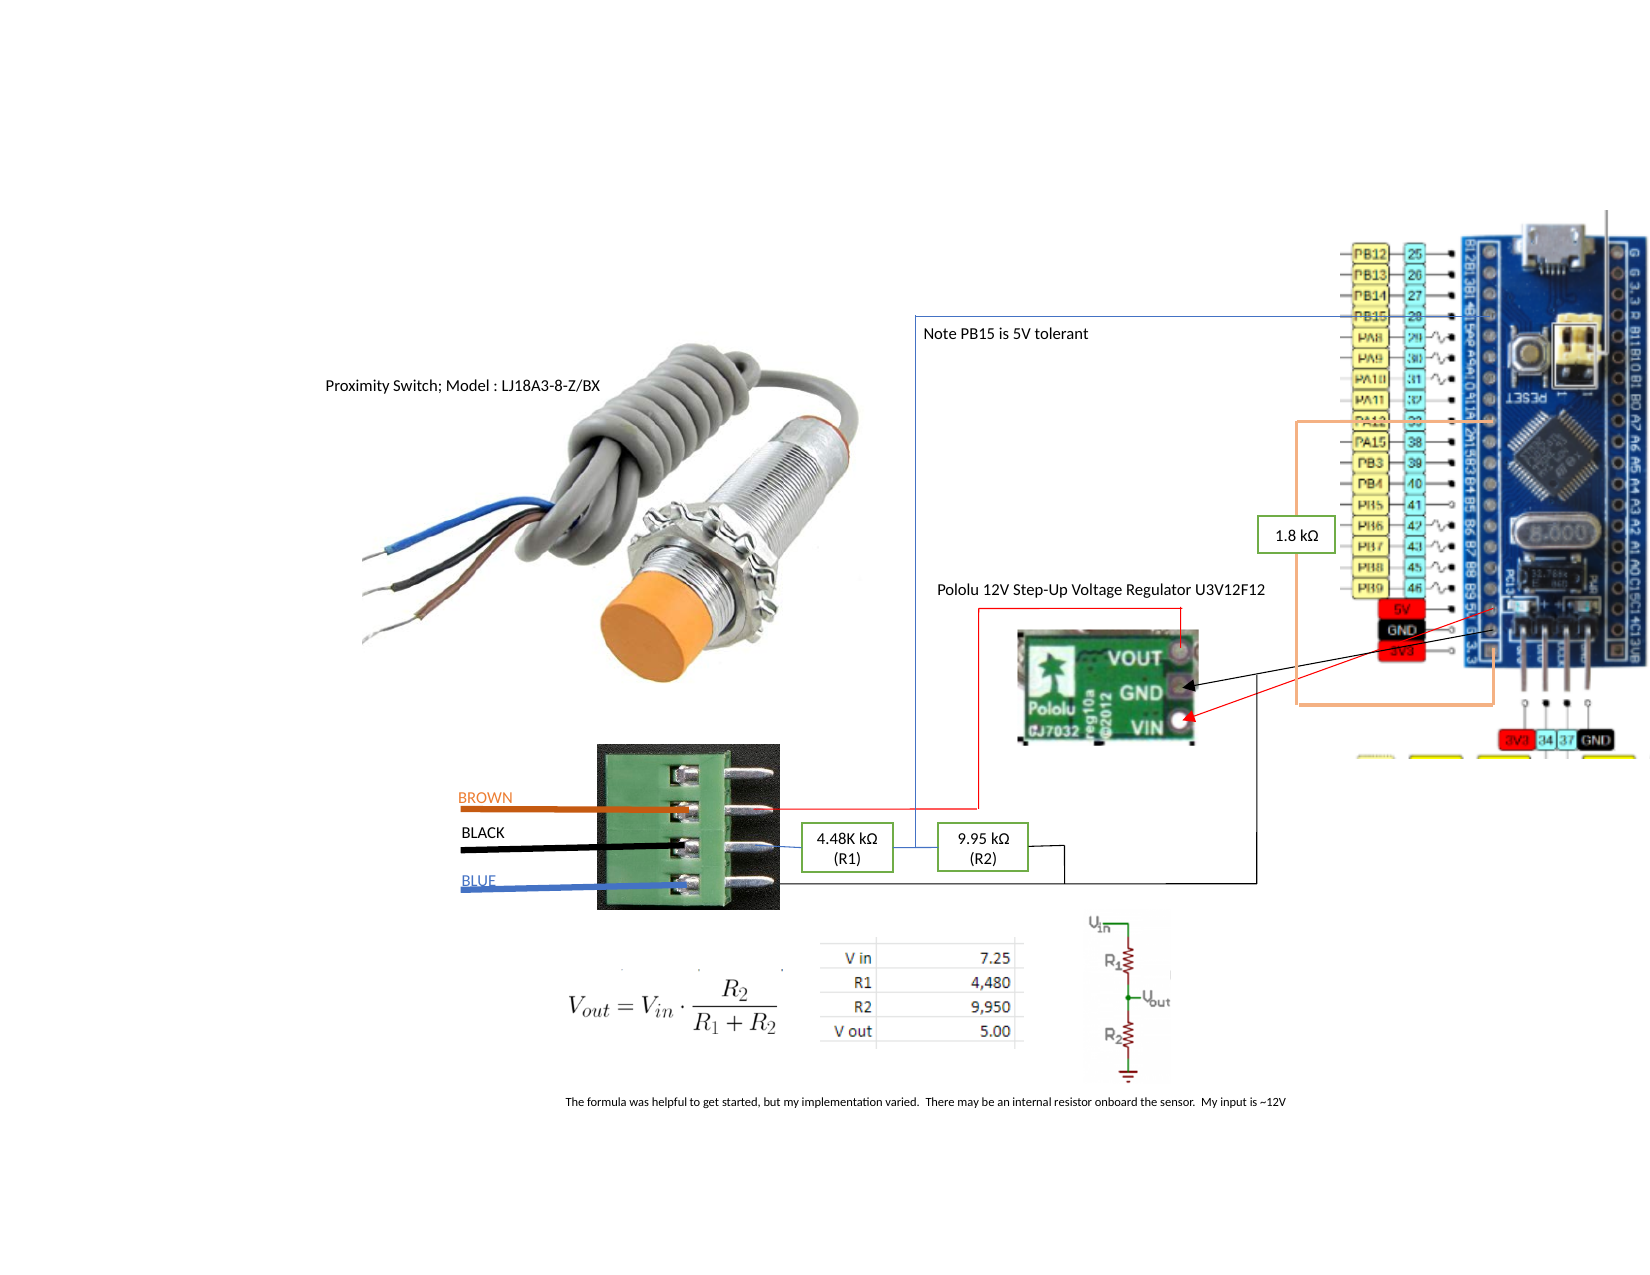

Note PB15 is 5V tolerant
Proximity Switch; Model : LJ18A3-8-Z/BX
1.8 kΩ
Pololu 12V Step-Up Voltage Regulator U3V12F12
BROWN
BLACK
4.48K kΩ (R1)
9.95 kΩ (R2)
BLUE
The formula was helpful to get started, but my implementation varied. There may be an internal resistor onboard the sensor. My input is ~12V